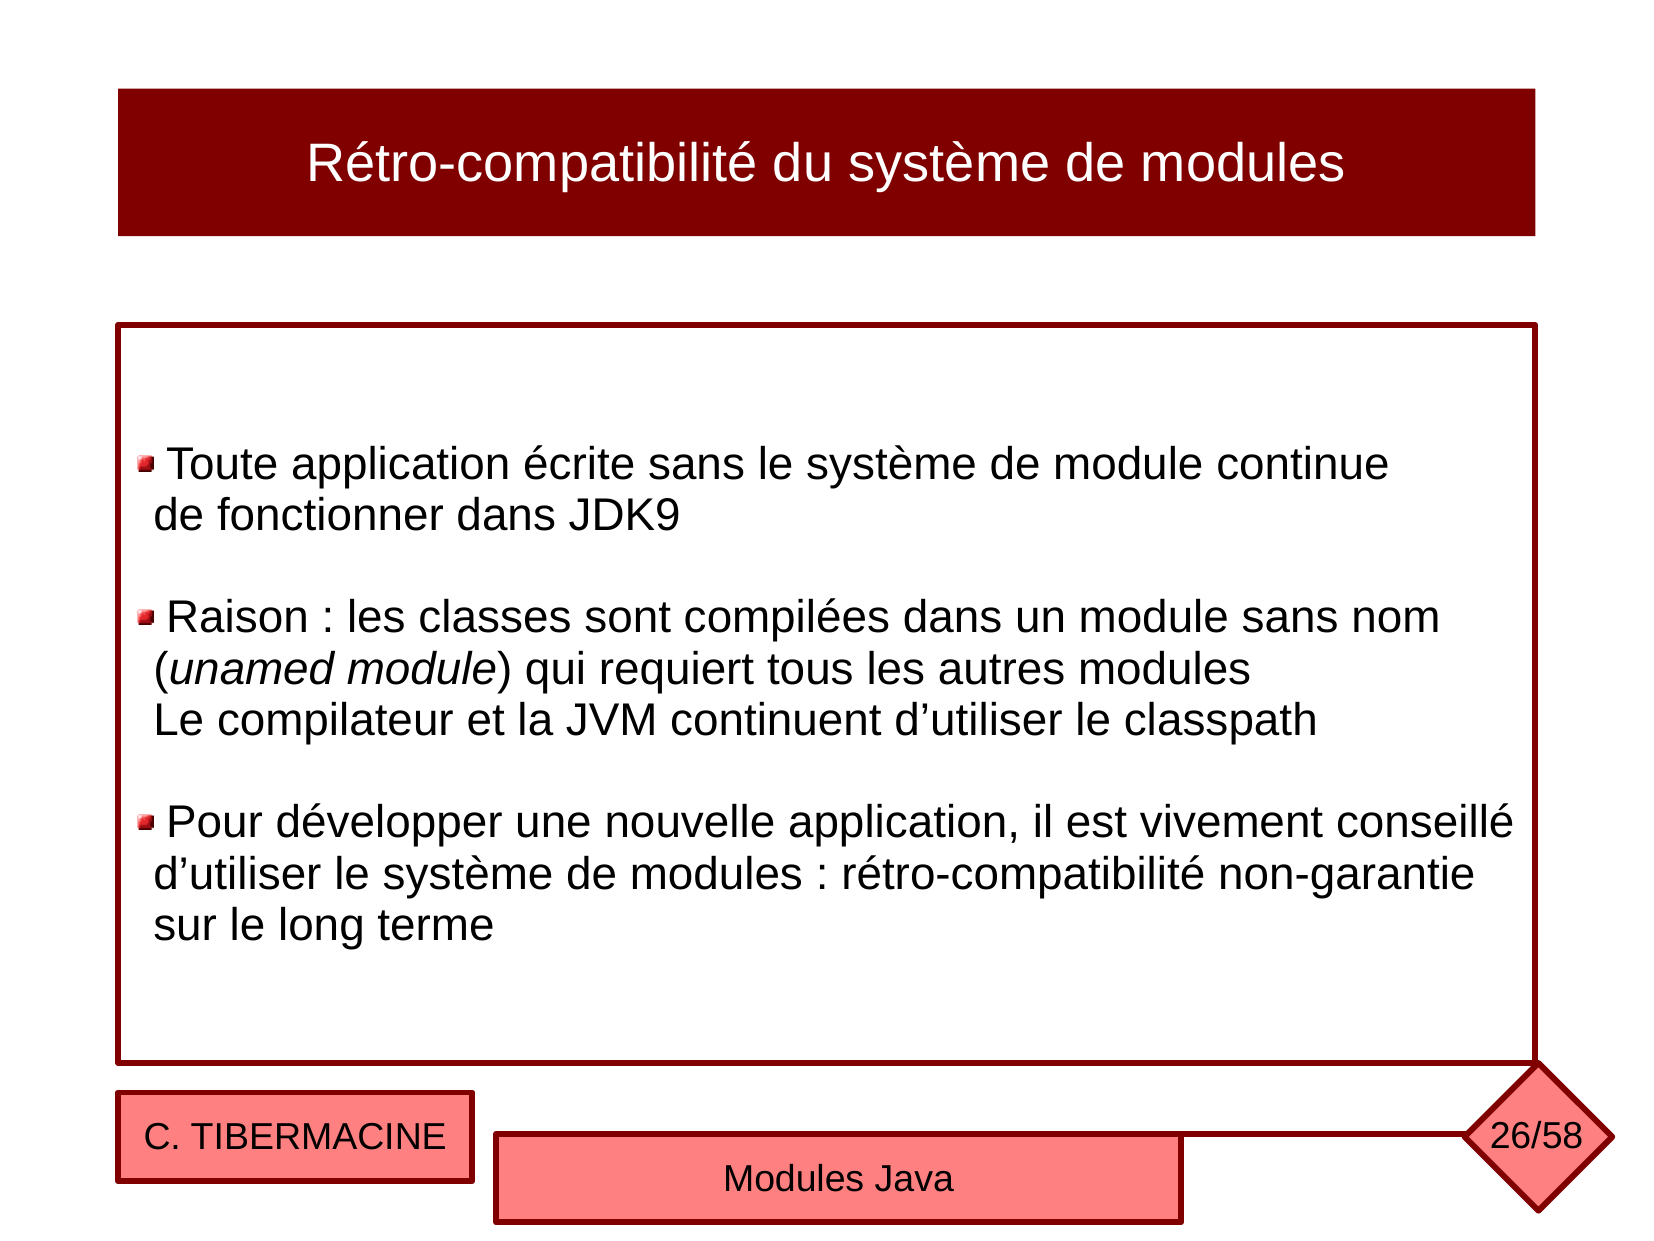

Rétro-compatibilité du système de modules
 Toute application écrite sans le système de module continue
de fonctionner dans JDK9
 Raison : les classes sont compilées dans un module sans nom
(unamed module) qui requiert tous les autres modules
Le compilateur et la JVM continuent d’utiliser le classpath
 Pour développer une nouvelle application, il est vivement conseillé
d’utiliser le système de modules : rétro-compatibilité non-garantie
sur le long terme
C. TIBERMACINE
Modules Java